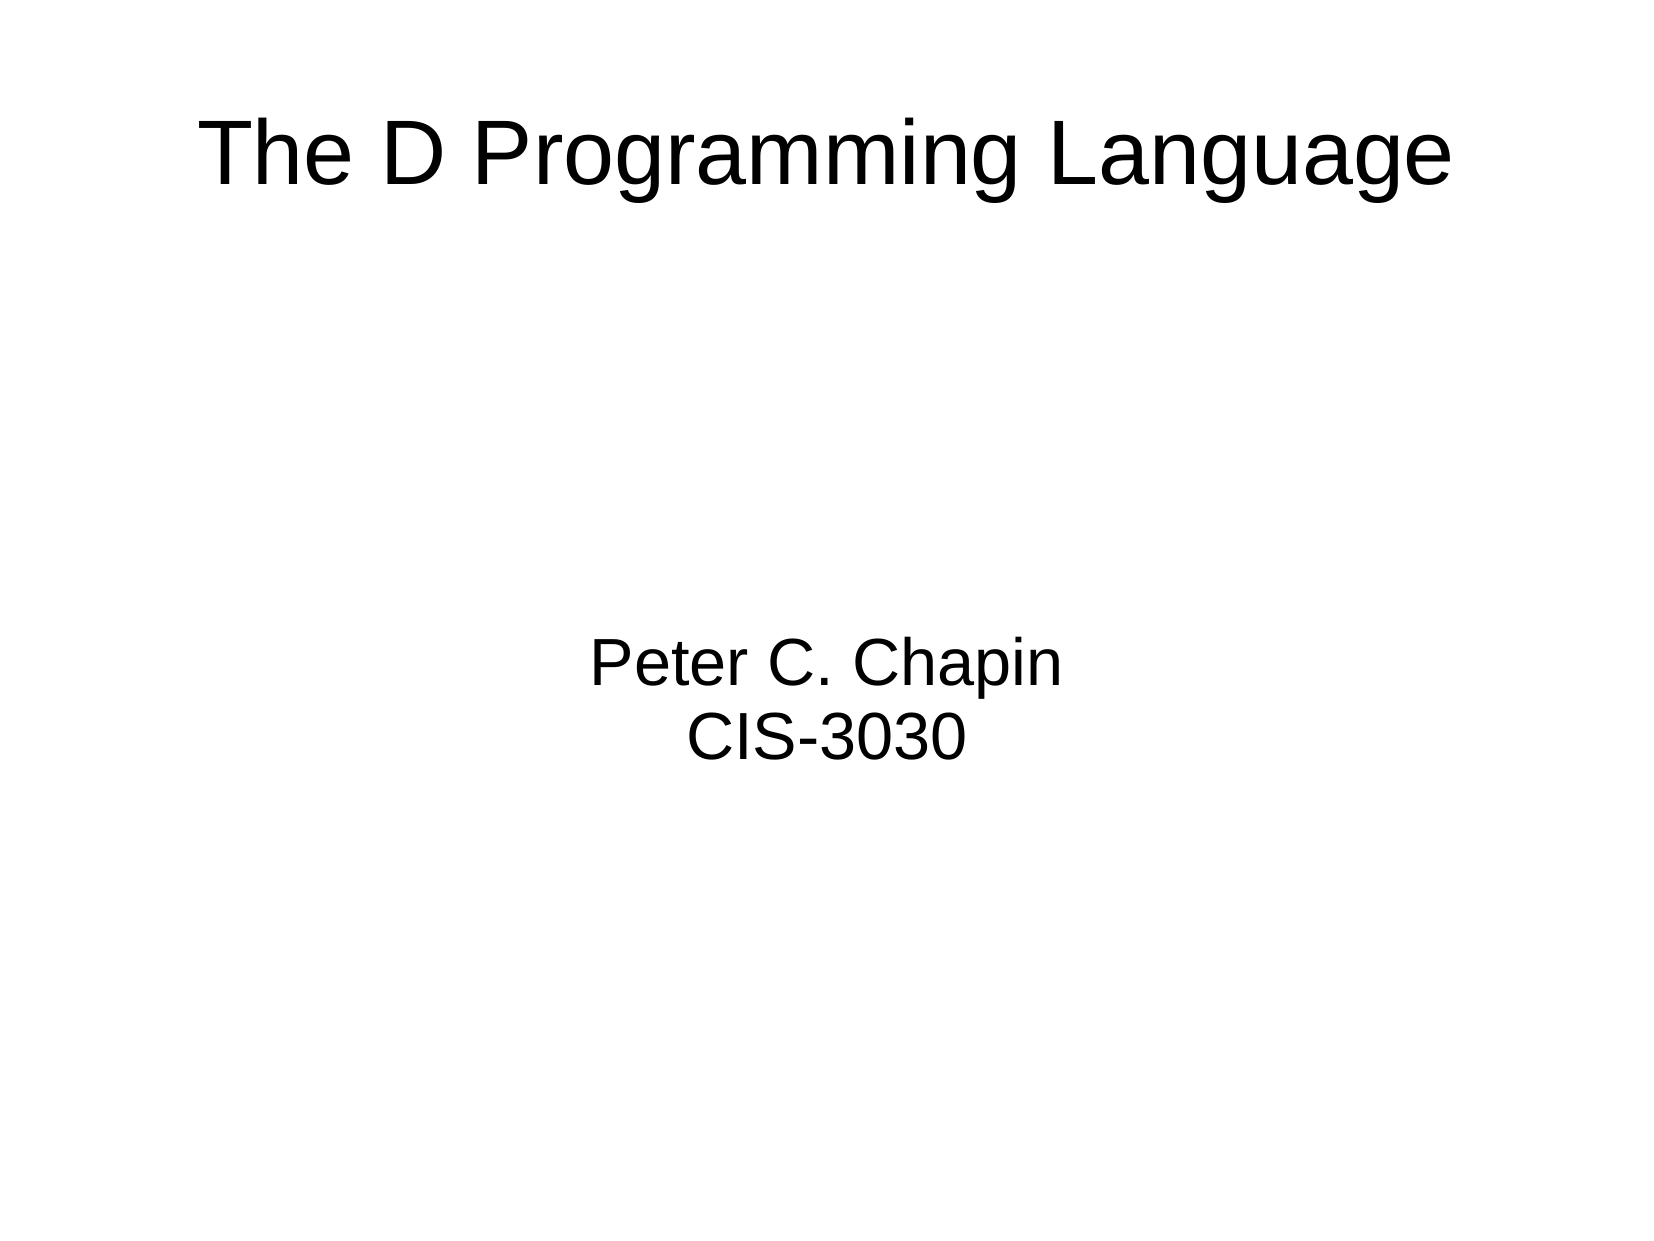

# The D Programming Language
Peter C. Chapin
CIS-3030